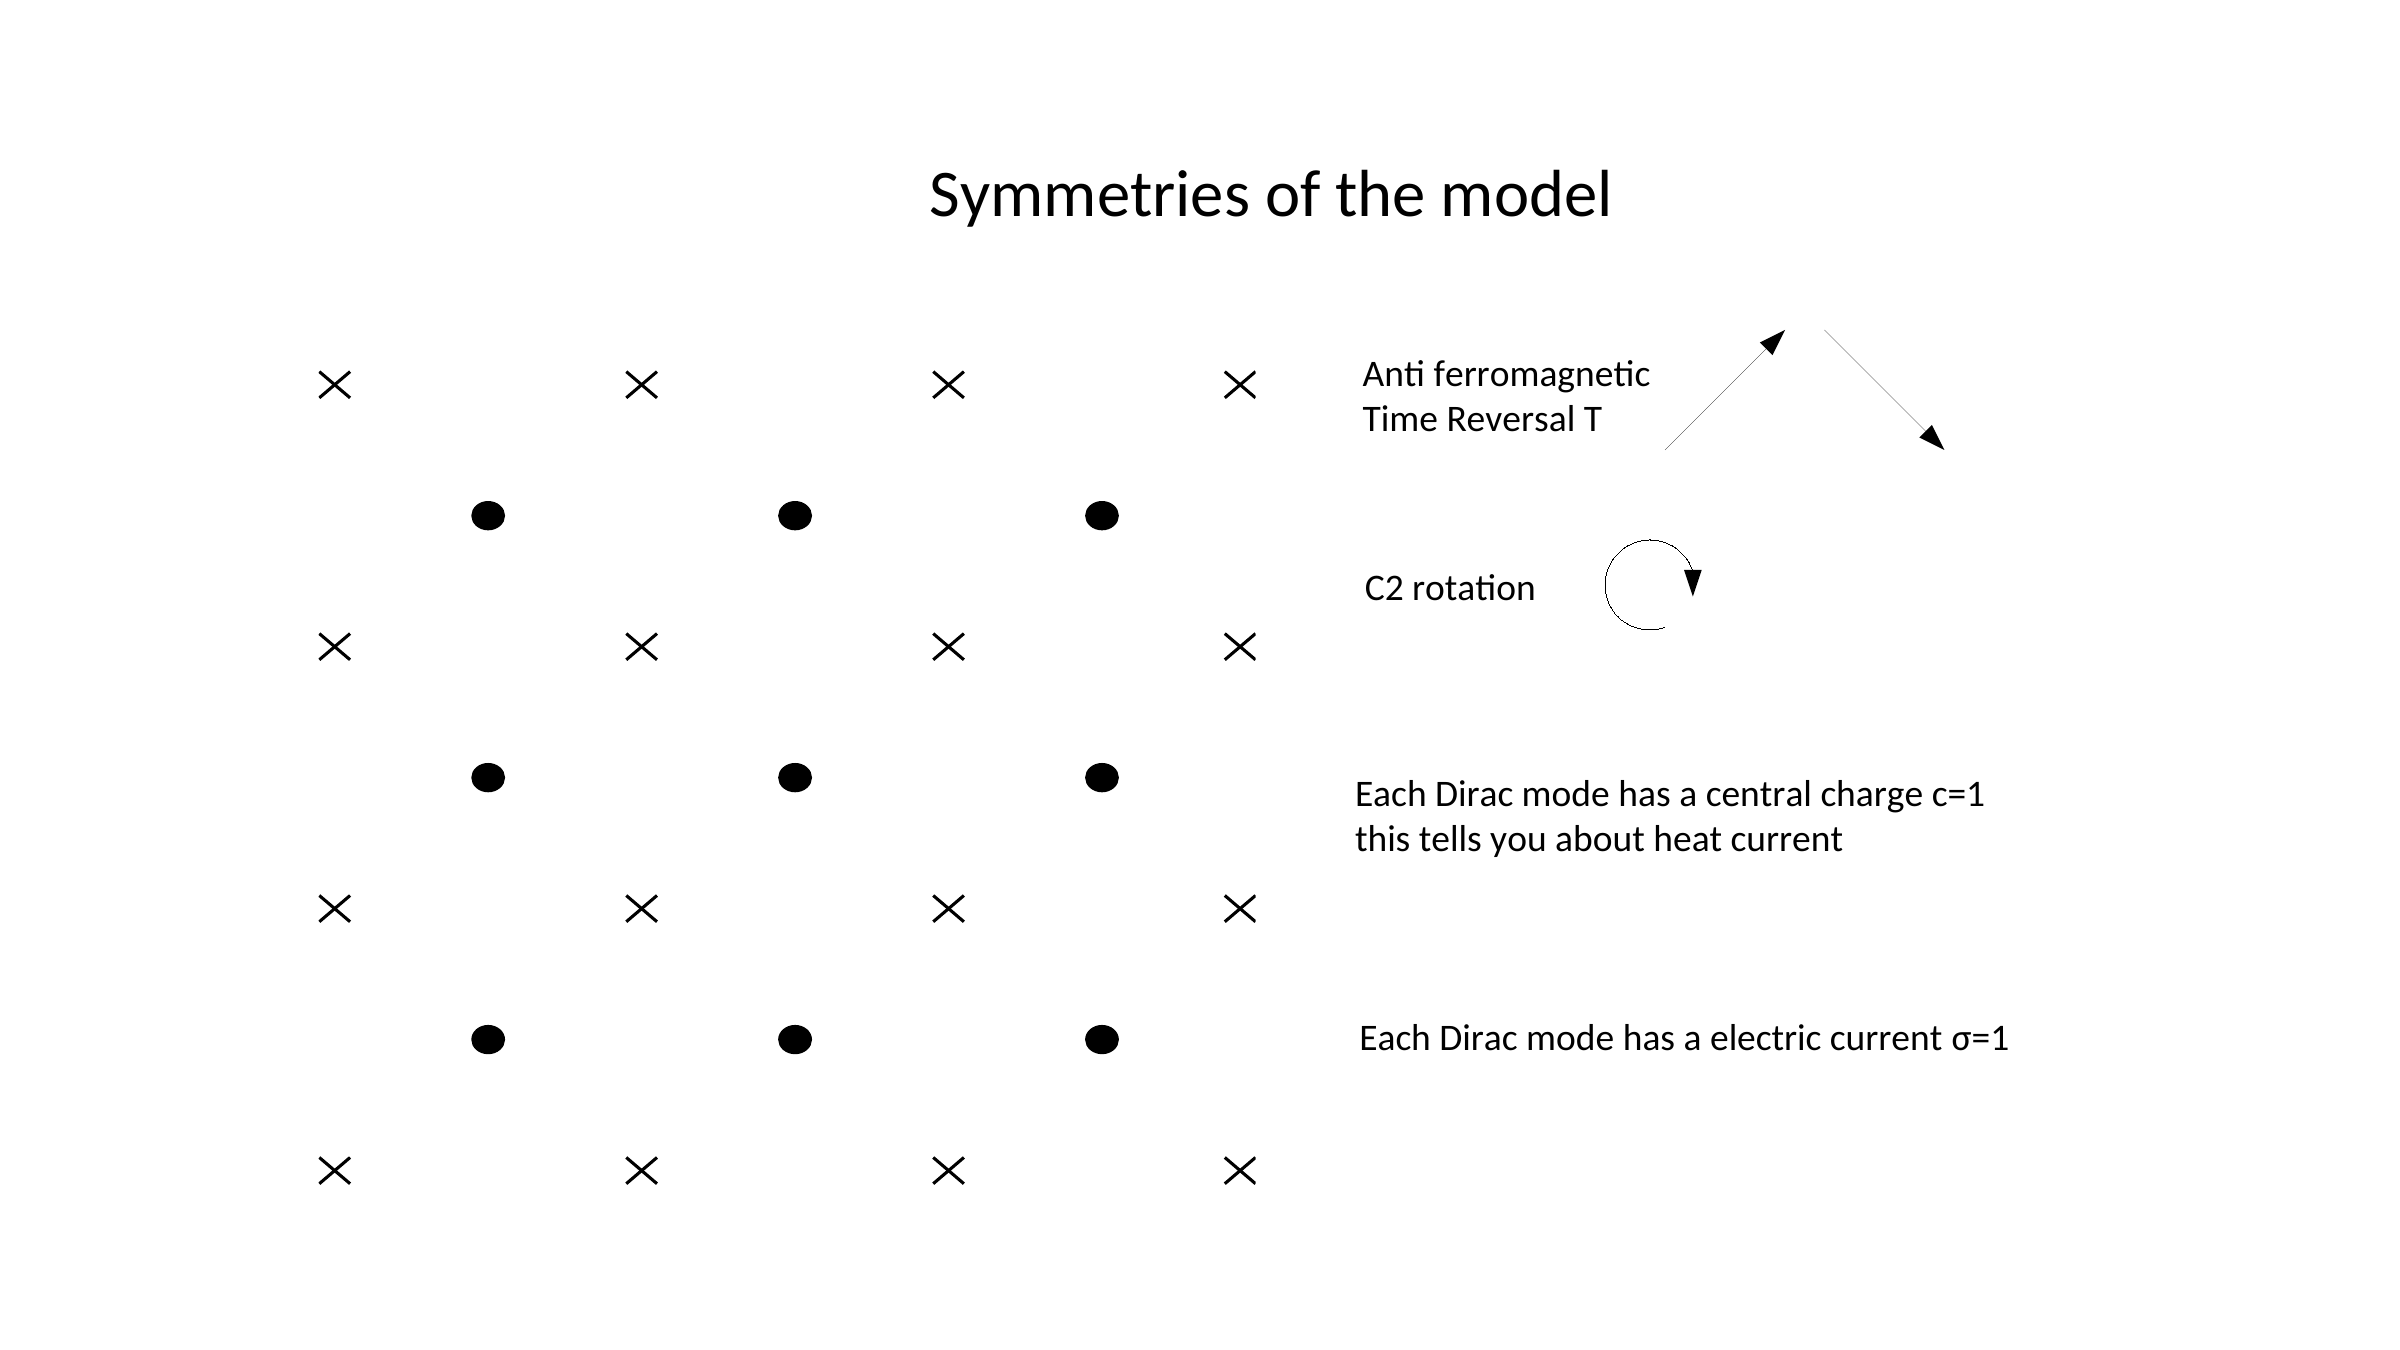

Symmetries of the model
Anti ferromagnetic
Time Reversal T
C2 rotation
Each Dirac mode has a central charge c=1
this tells you about heat current
Each Dirac mode has a electric current σ=1